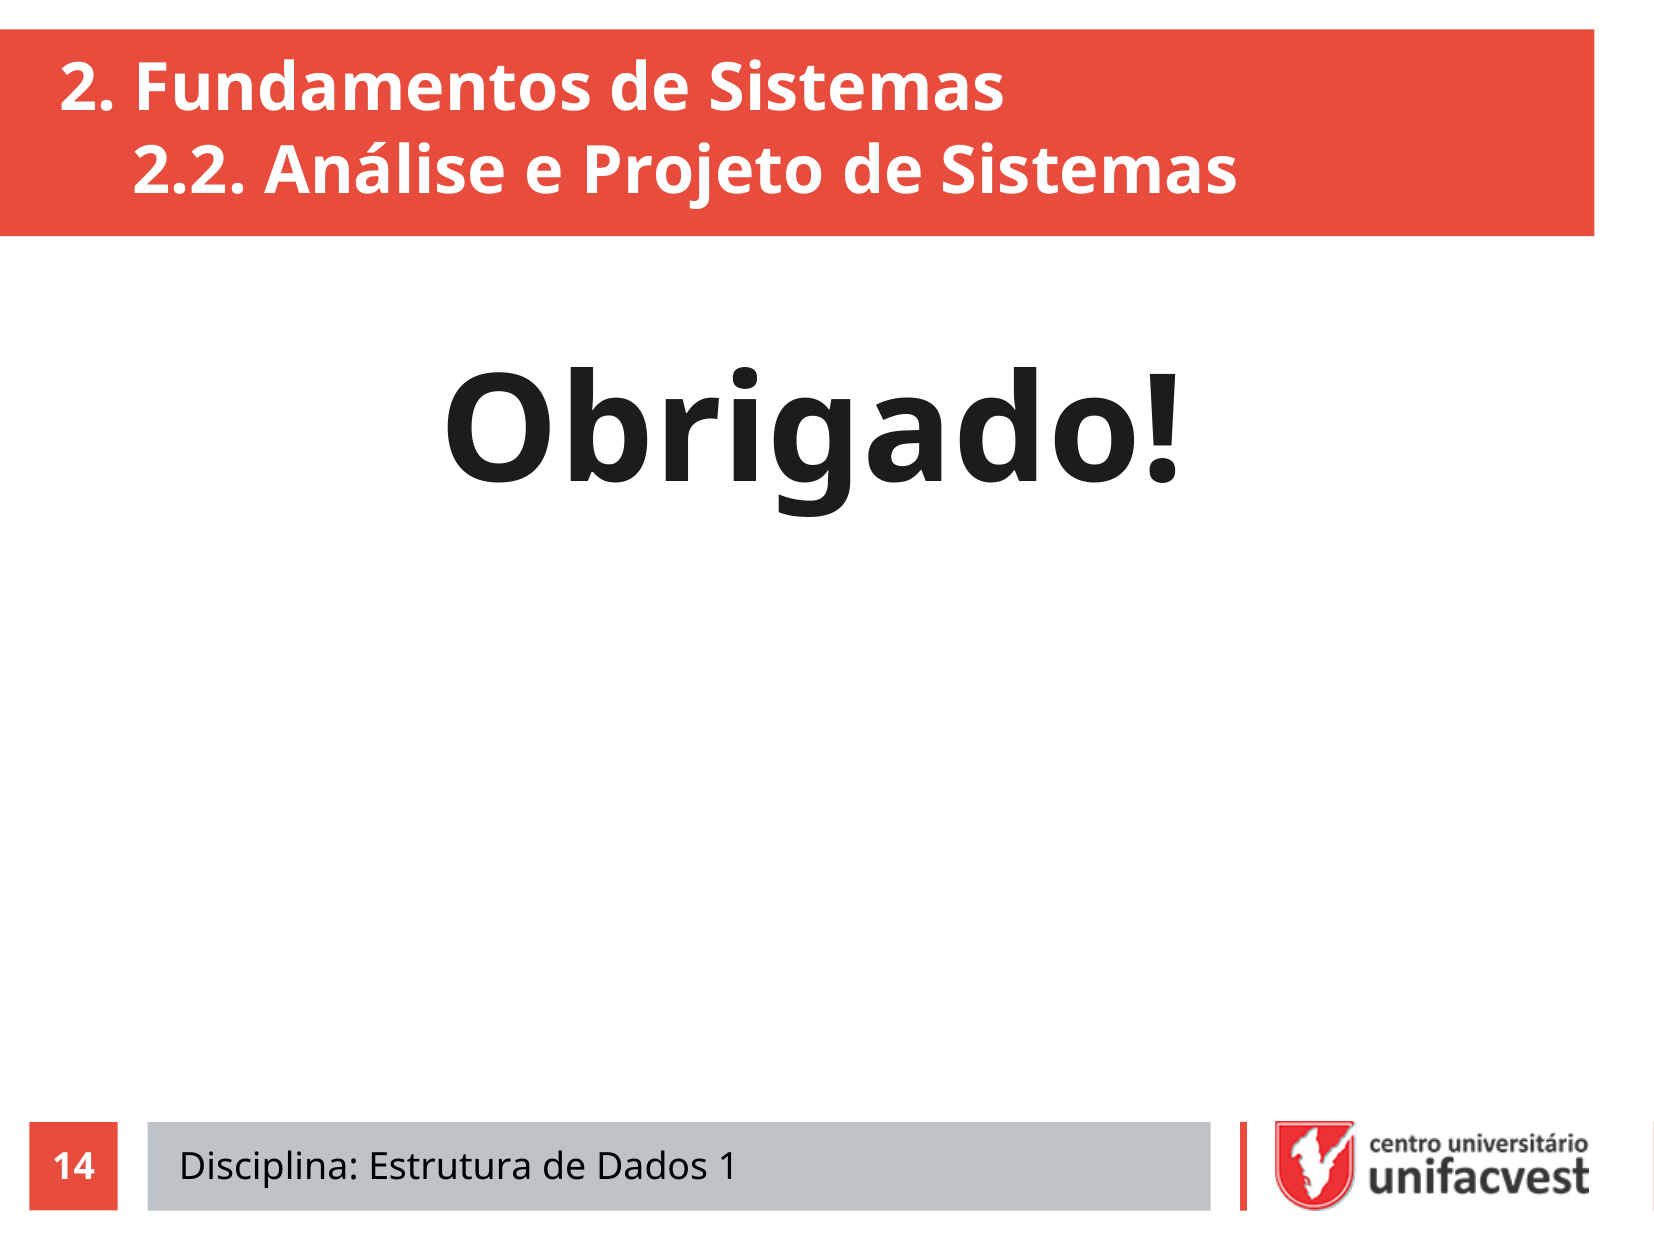

# 2. Fundamentos de Sistemas 2.2. Análise e Projeto de Sistemas
Obrigado!
14
Disciplina: Estrutura de Dados 1